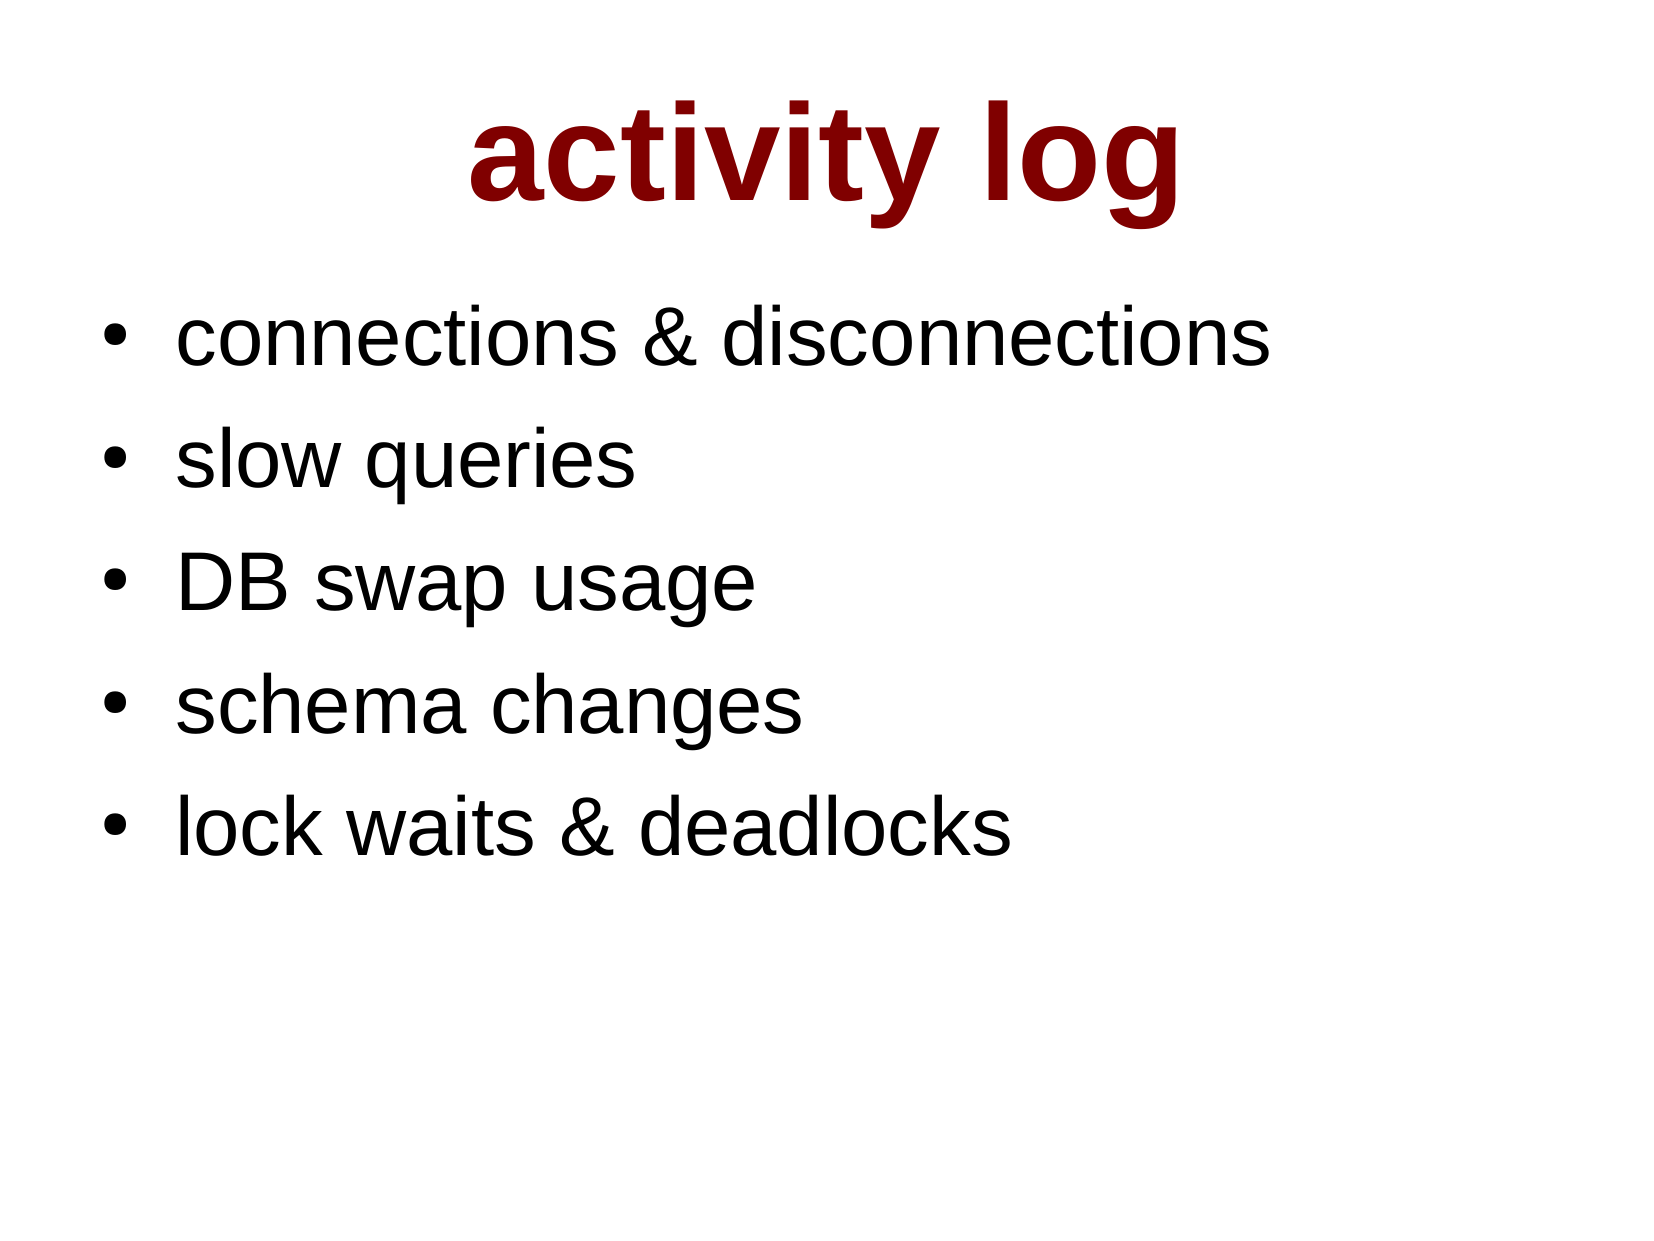

# activity log
connections & disconnections
slow queries
DB swap usage
schema changes
lock waits & deadlocks